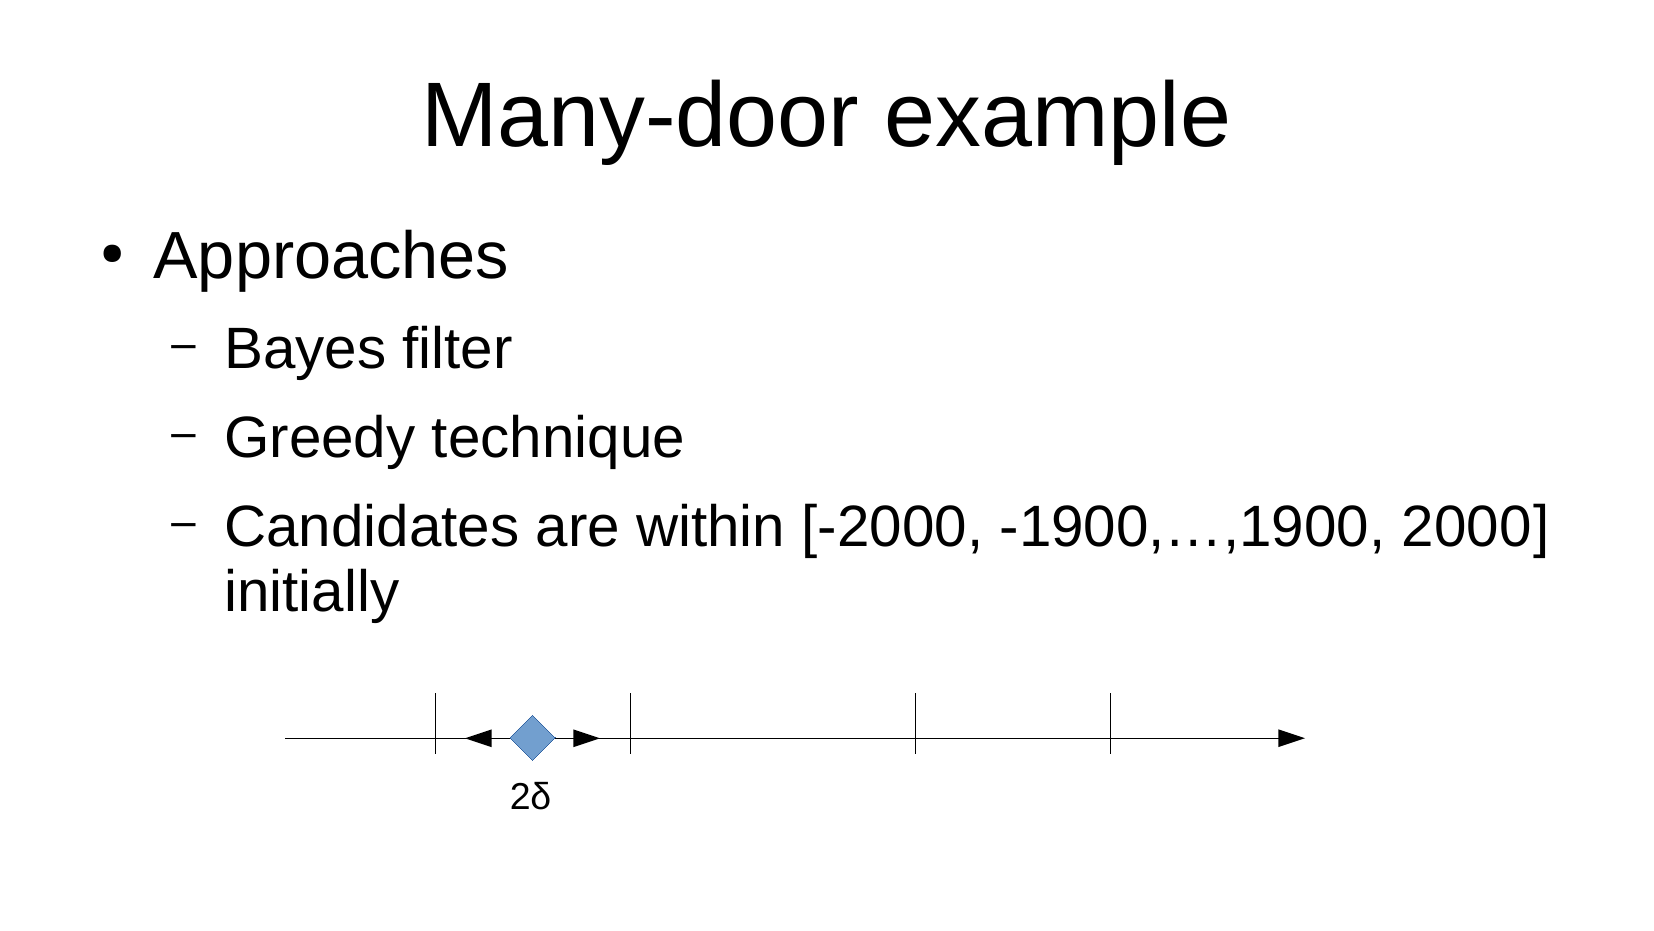

# Many-door example
Approaches
Bayes filter
Greedy technique
Candidates are within [-2000, -1900,…,1900, 2000] initially
2δ